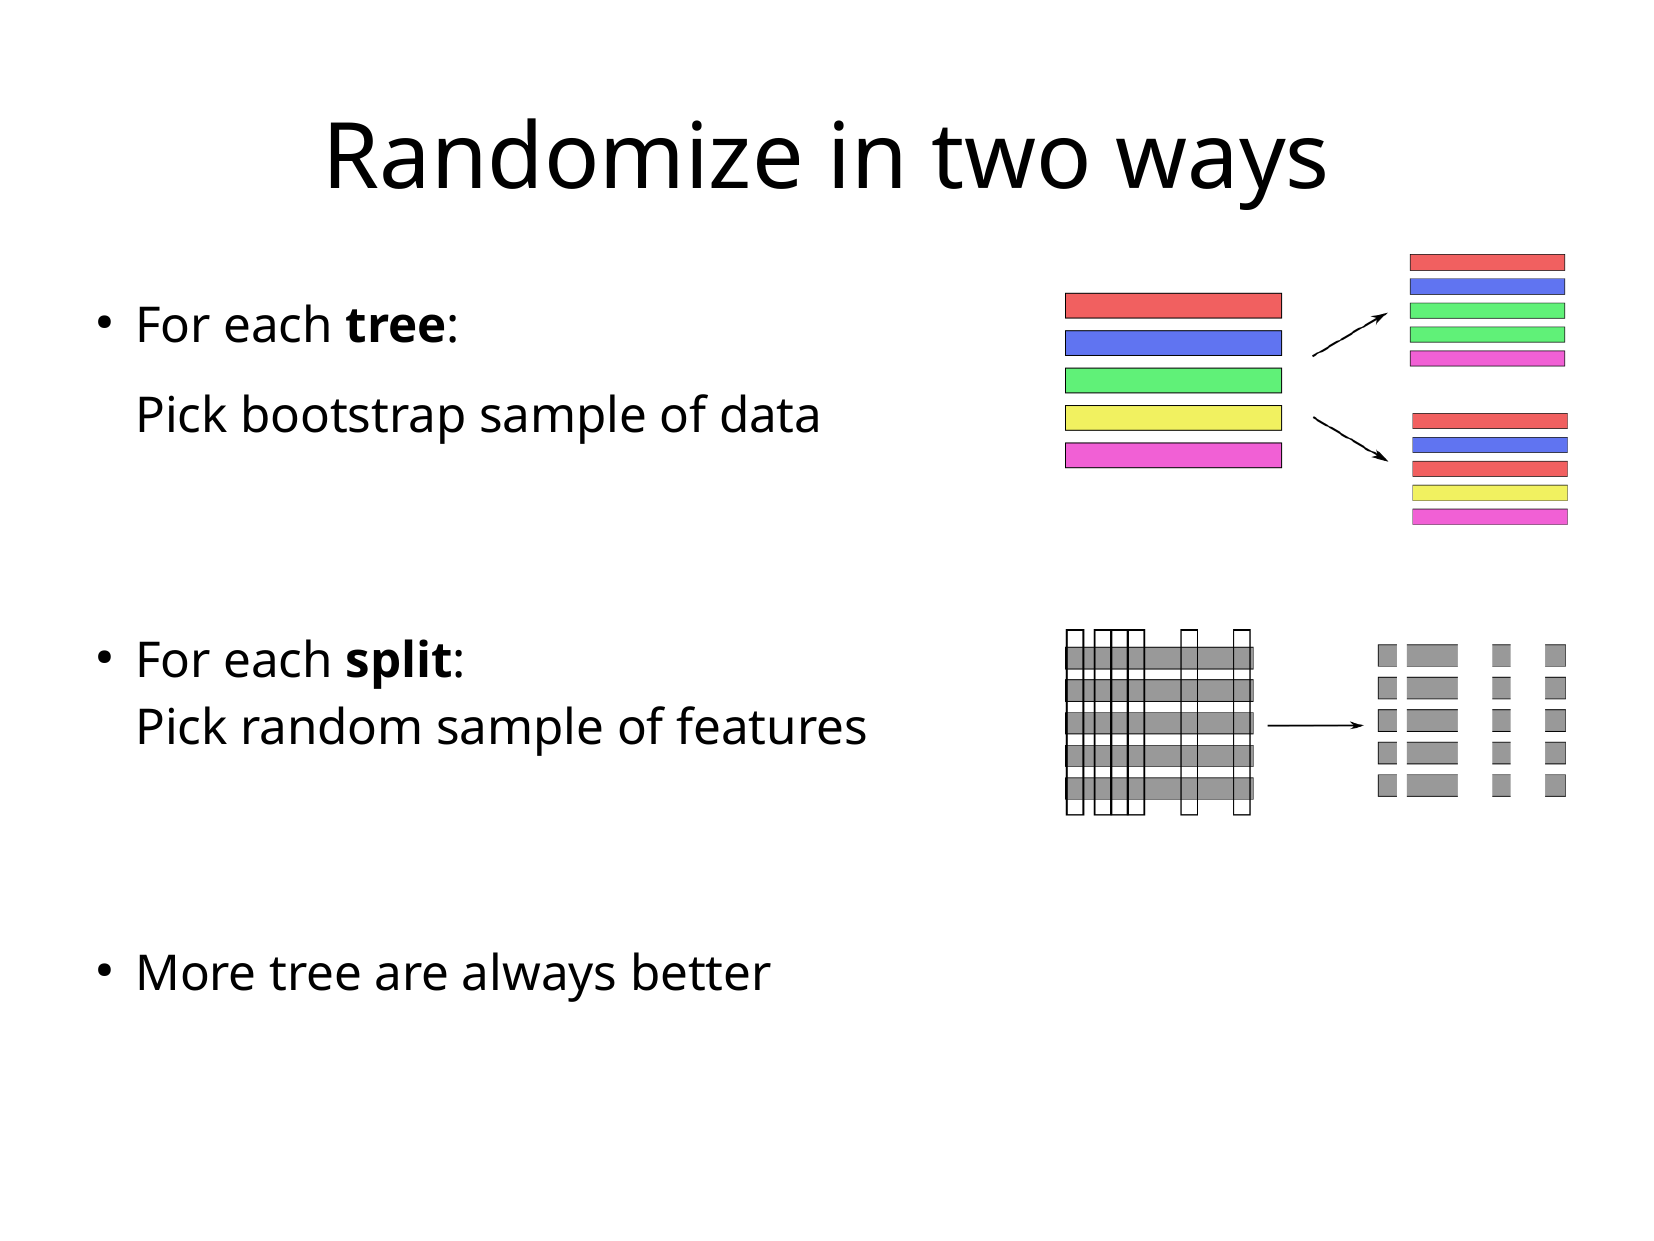

# Randomize in two ways
For each tree:
Pick bootstrap sample of data
For each split:
Pick random sample of features
More tree are always better